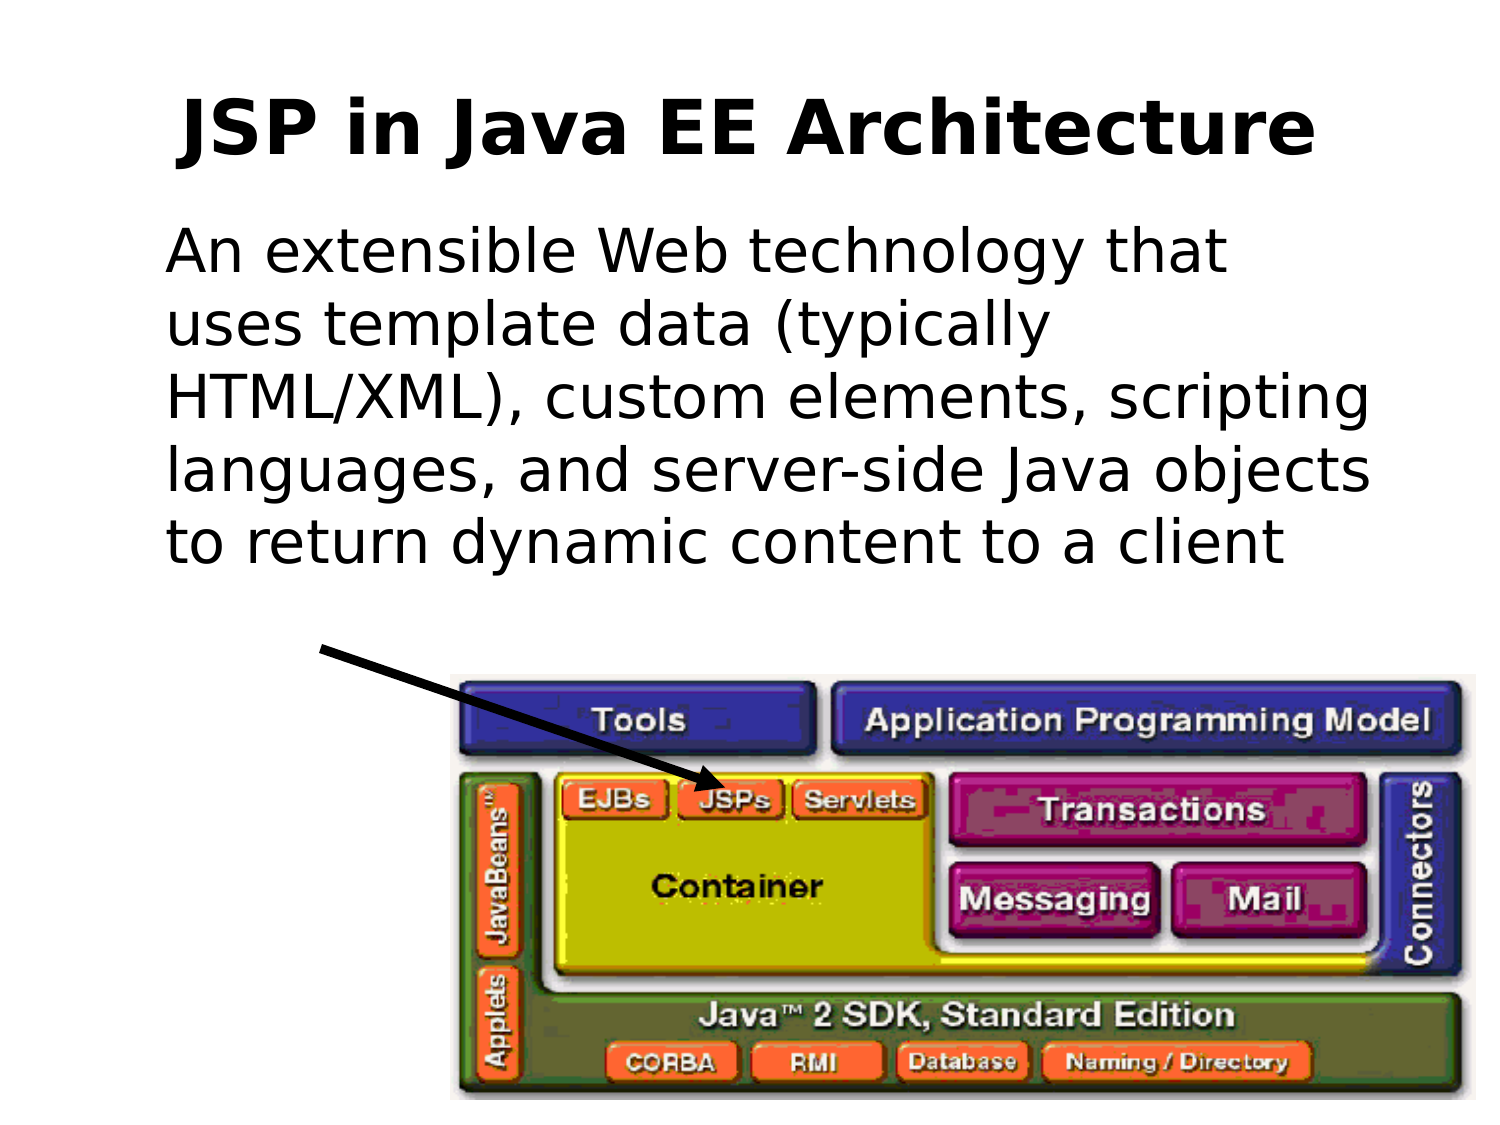

# JSP in Java EE Architecture
	An extensible Web technology that uses template data (typically HTML/XML), custom elements, scripting languages, and server-side Java objects to return dynamic content to a client